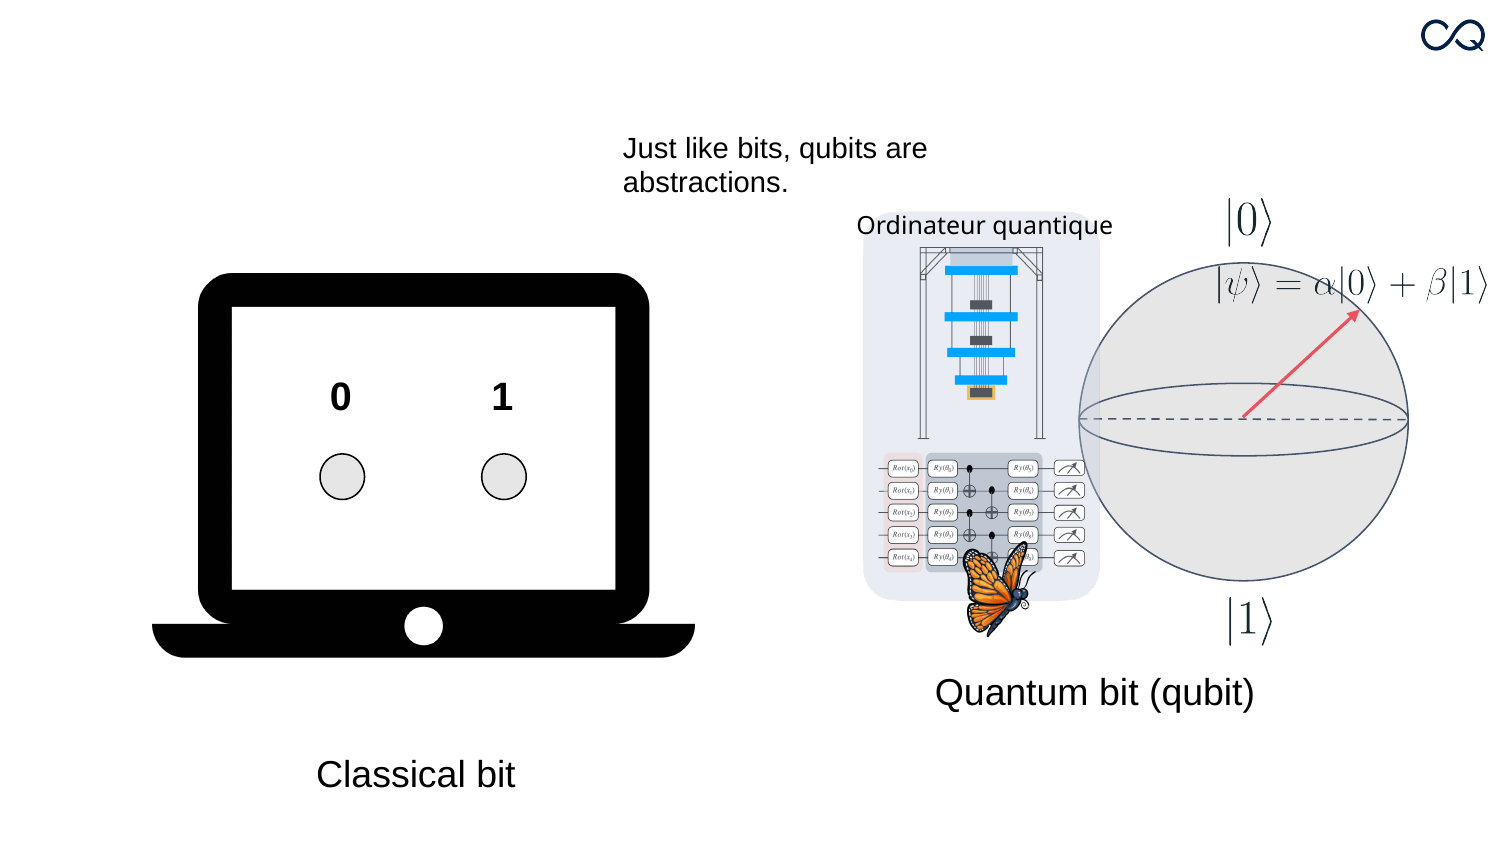

# Bits vs qubits
Just like bits, qubits are abstractions.
Ordinateur quantique
0
1
Classical bit
Quantum bit (qubit)